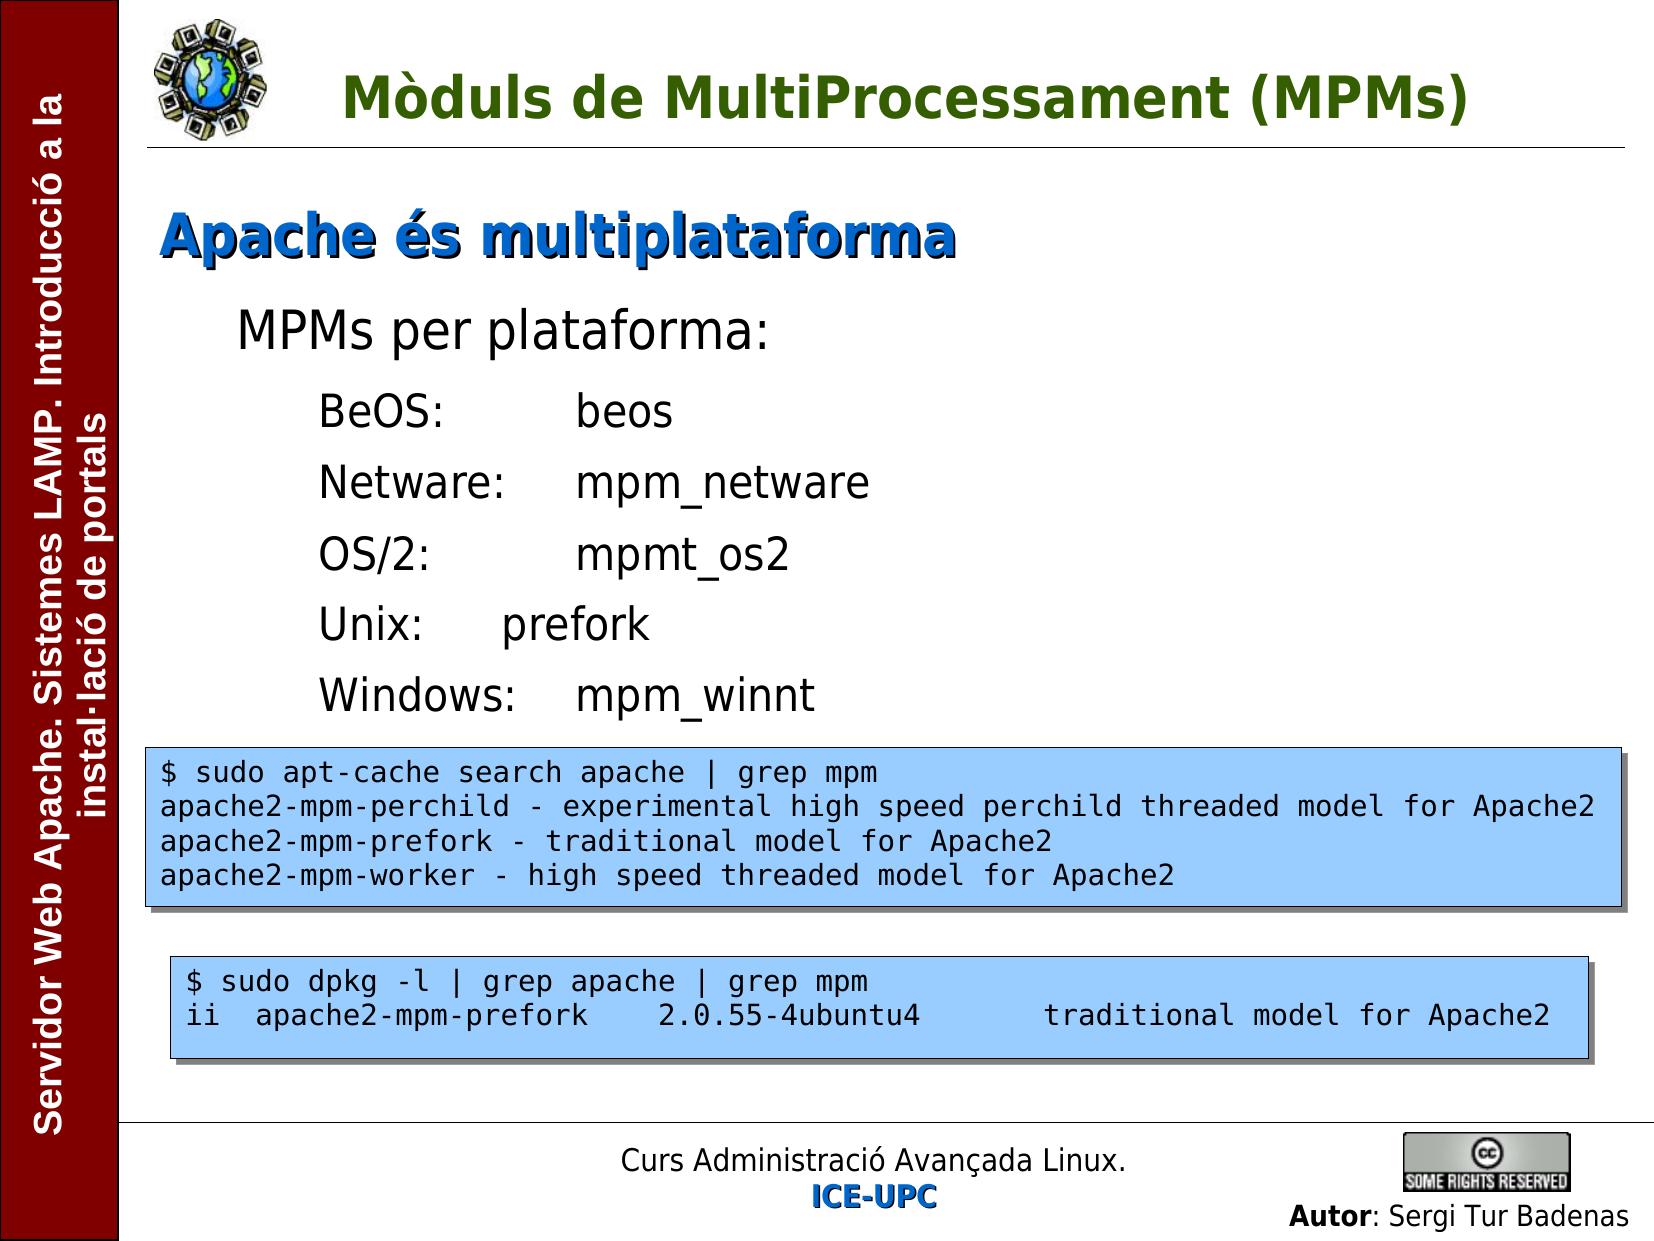

# Mòduls de MultiProcessament (MPMs)
Apache és multiplataforma
MPMs per plataforma:
BeOS:		beos
Netware:	mpm_netware
OS/2:		mpmt_os2
Unix:		prefork
Windows:	mpm_winnt
$ sudo apt-cache search apache | grep mpm
apache2-mpm-perchild - experimental high speed perchild threaded model for Apache2
apache2-mpm-prefork - traditional model for Apache2
apache2-mpm-worker - high speed threaded model for Apache2
$ sudo dpkg -l | grep apache | grep mpm
ii apache2-mpm-prefork 2.0.55-4ubuntu4 traditional model for Apache2